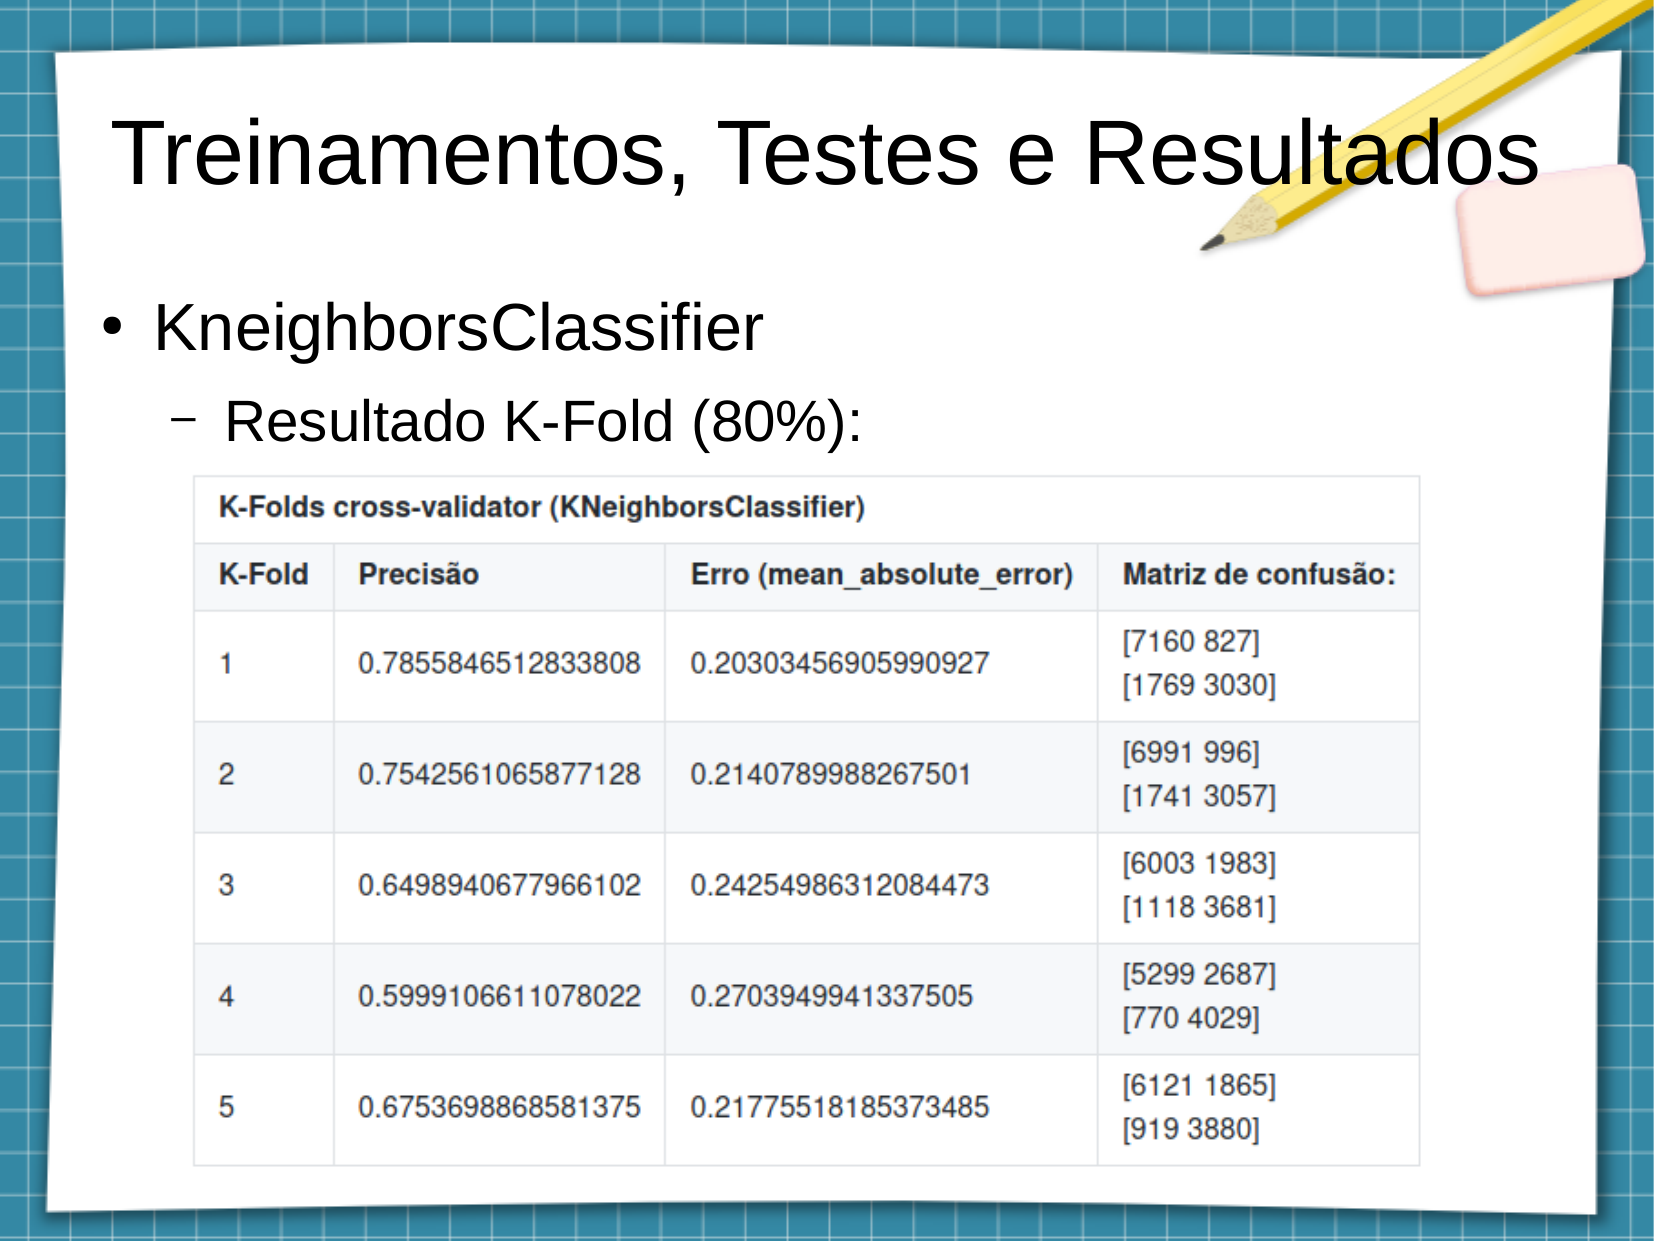

# Treinamentos, Testes e Resultados
KneighborsClassifier
Resultado K-Fold (80%):